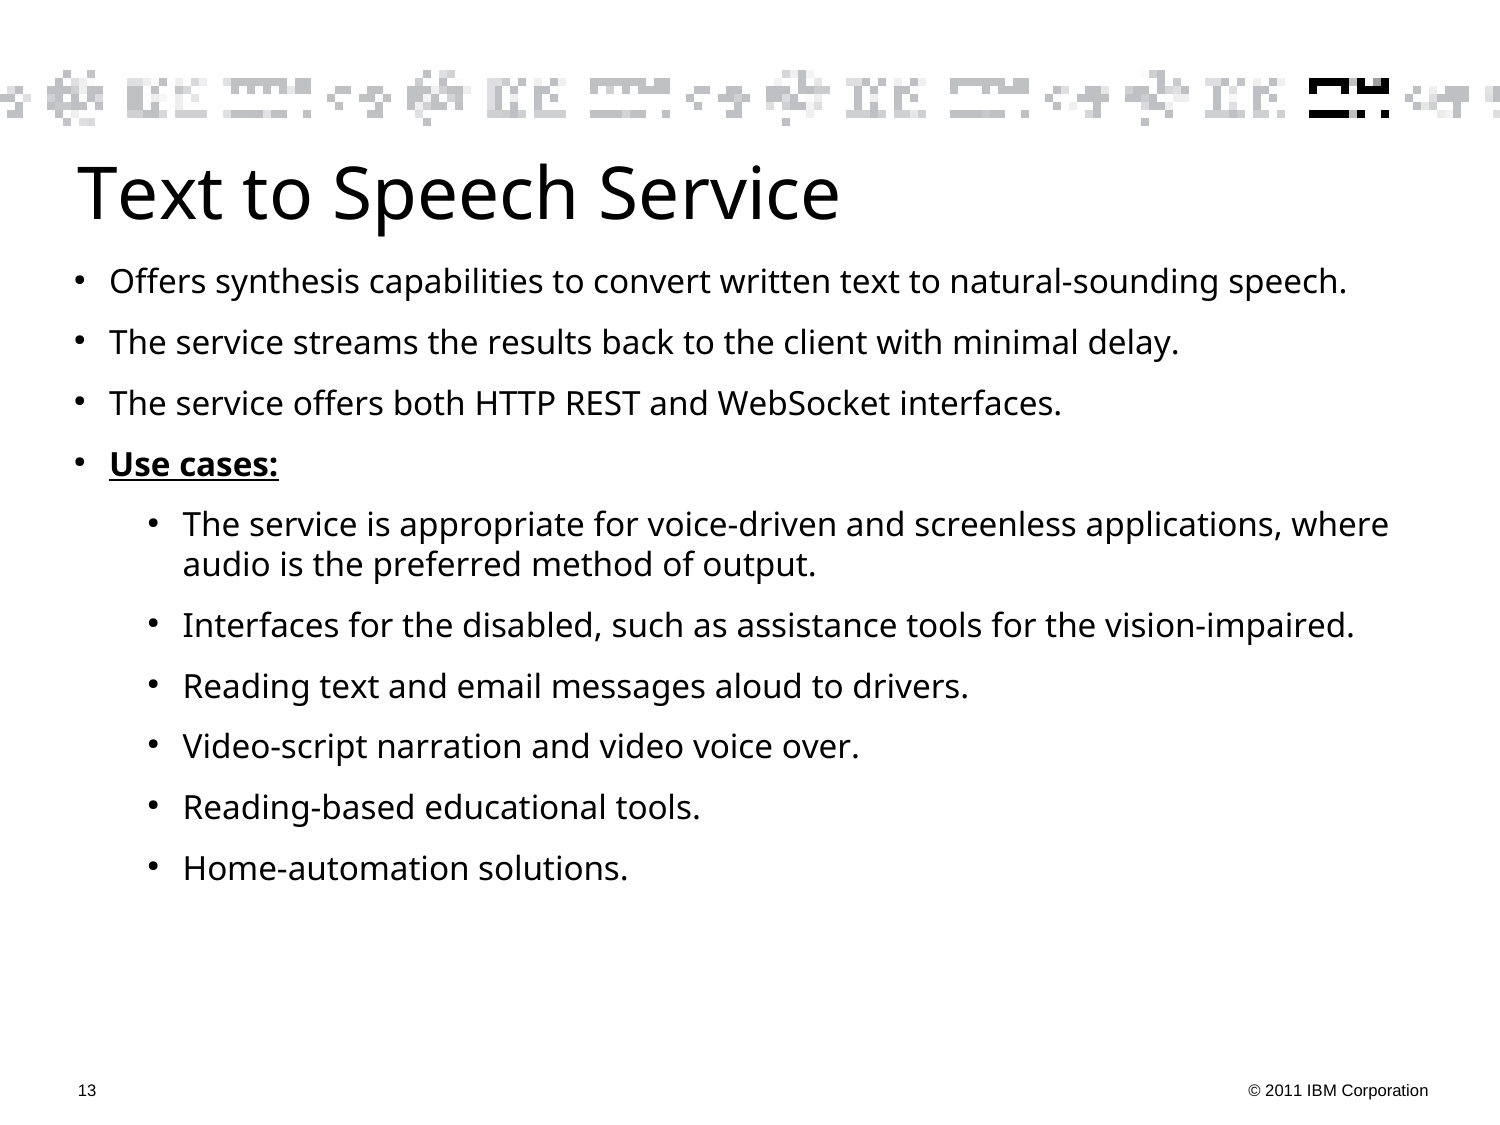

# Text to Speech Service
Offers synthesis capabilities to convert written text to natural-sounding speech.
The service streams the results back to the client with minimal delay.
The service offers both HTTP REST and WebSocket interfaces.
Use cases:
The service is appropriate for voice-driven and screenless applications, where audio is the preferred method of output.
Interfaces for the disabled, such as assistance tools for the vision-impaired.
Reading text and email messages aloud to drivers.
Video-script narration and video voice over.
Reading-based educational tools.
Home-automation solutions.
13